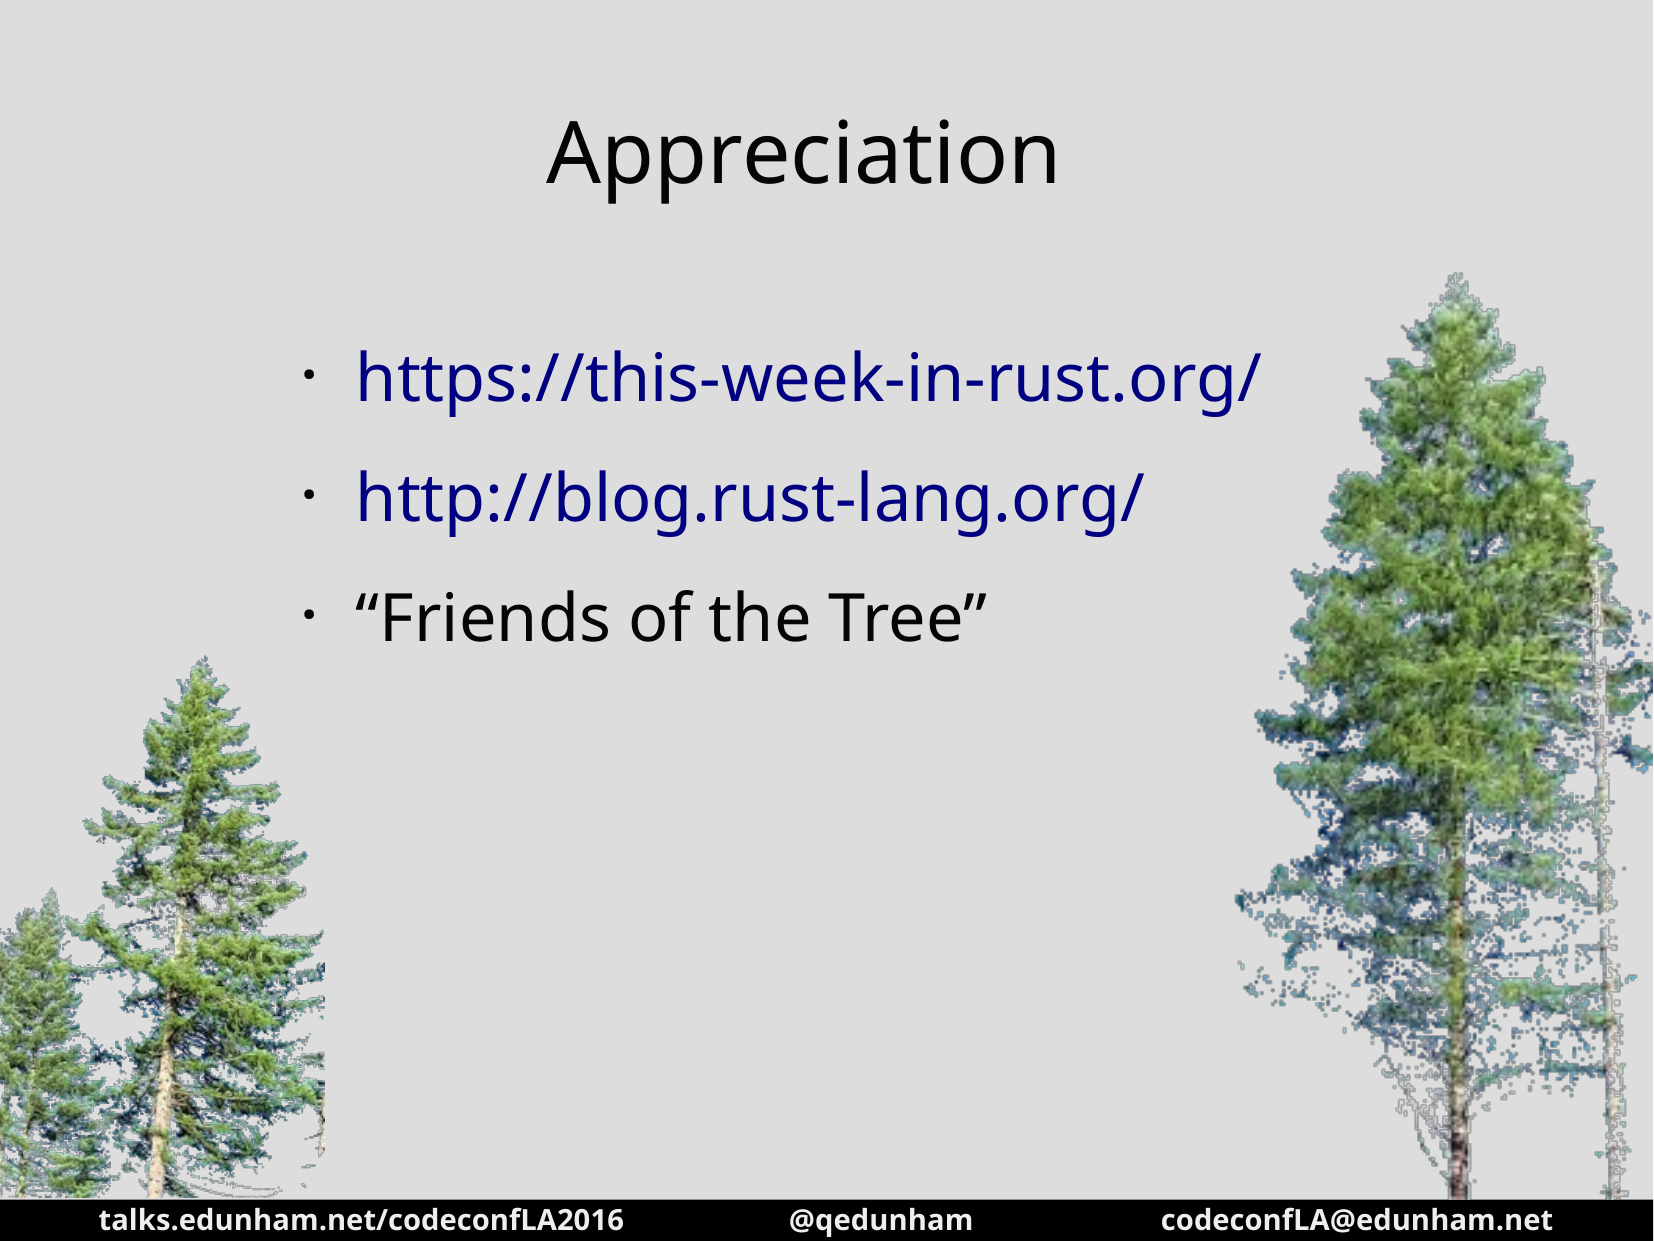

# Appreciation
https://this-week-in-rust.org/
http://blog.rust-lang.org/
“Friends of the Tree”